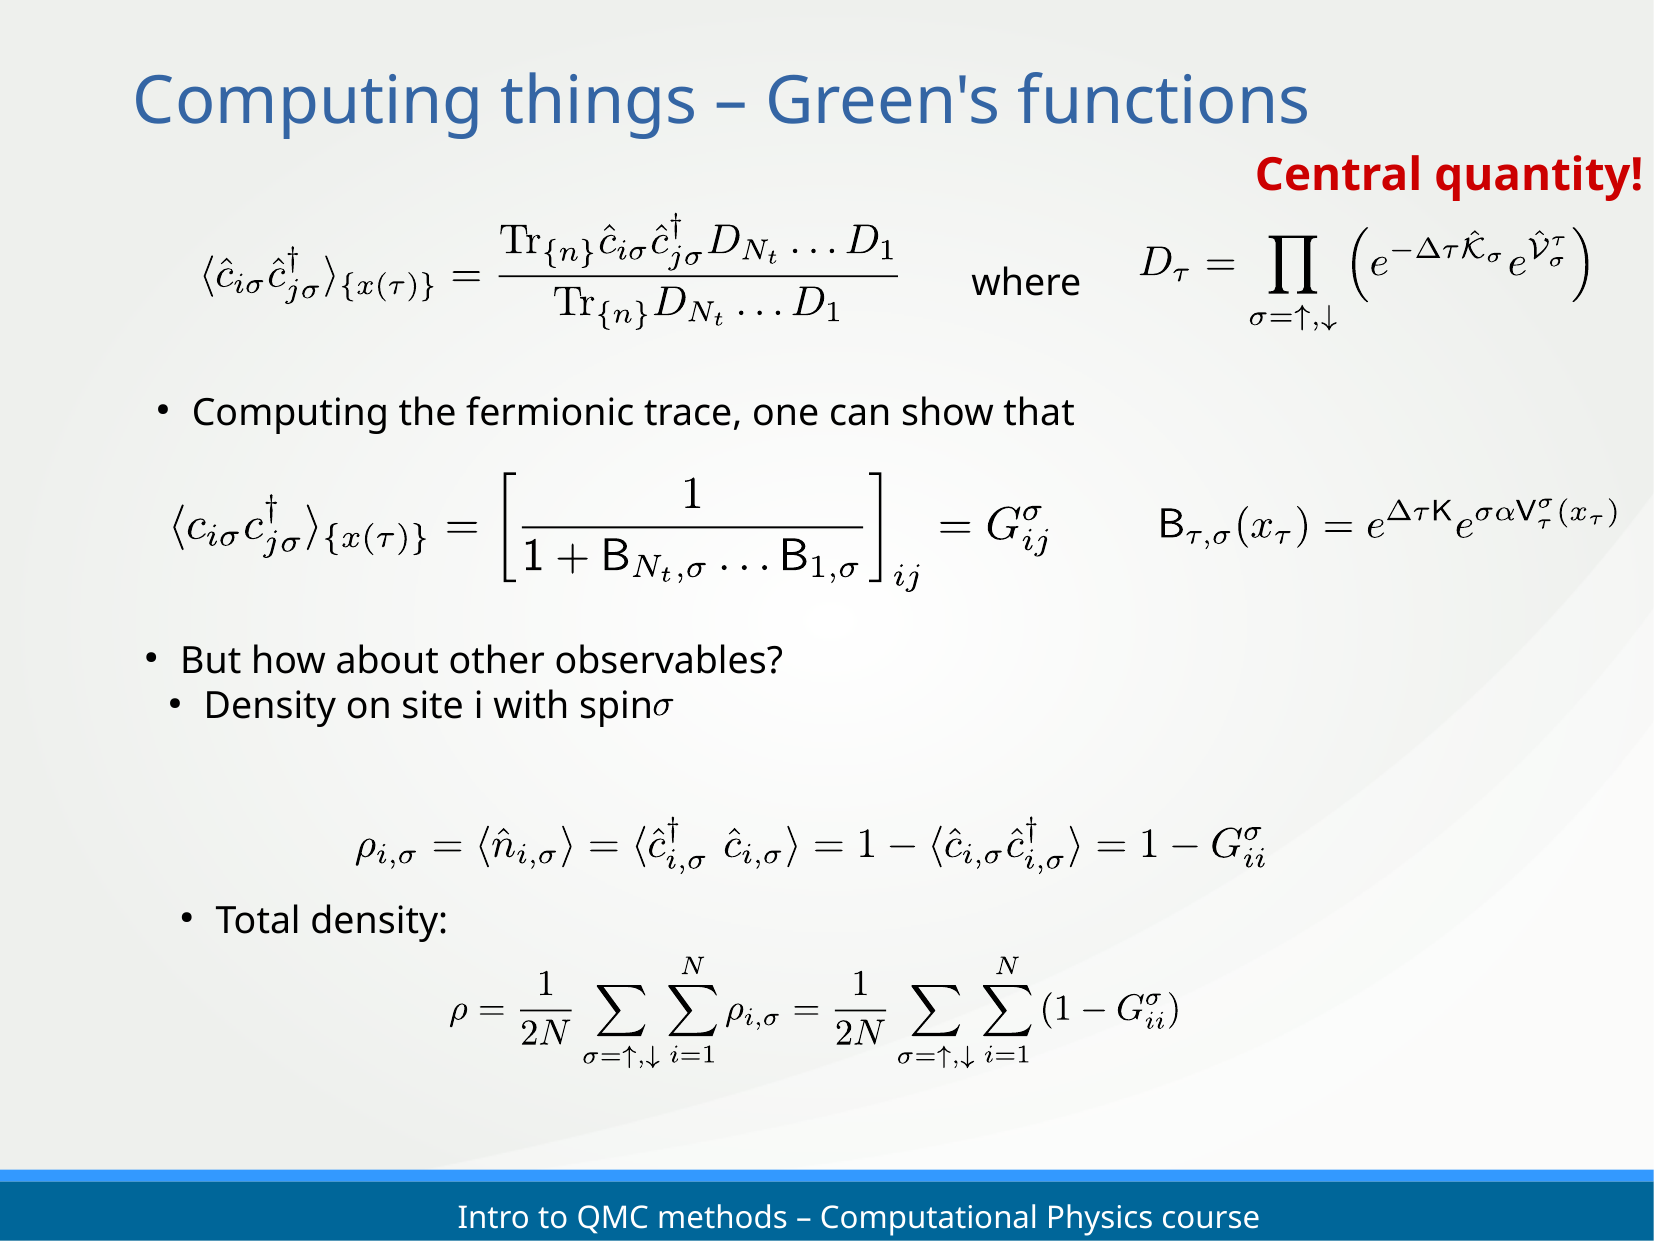

Computing things – Green's functions
Central quantity!
where
Computing the fermionic trace, one can show that
But how about other observables?
Density on site i with spin
Total density: